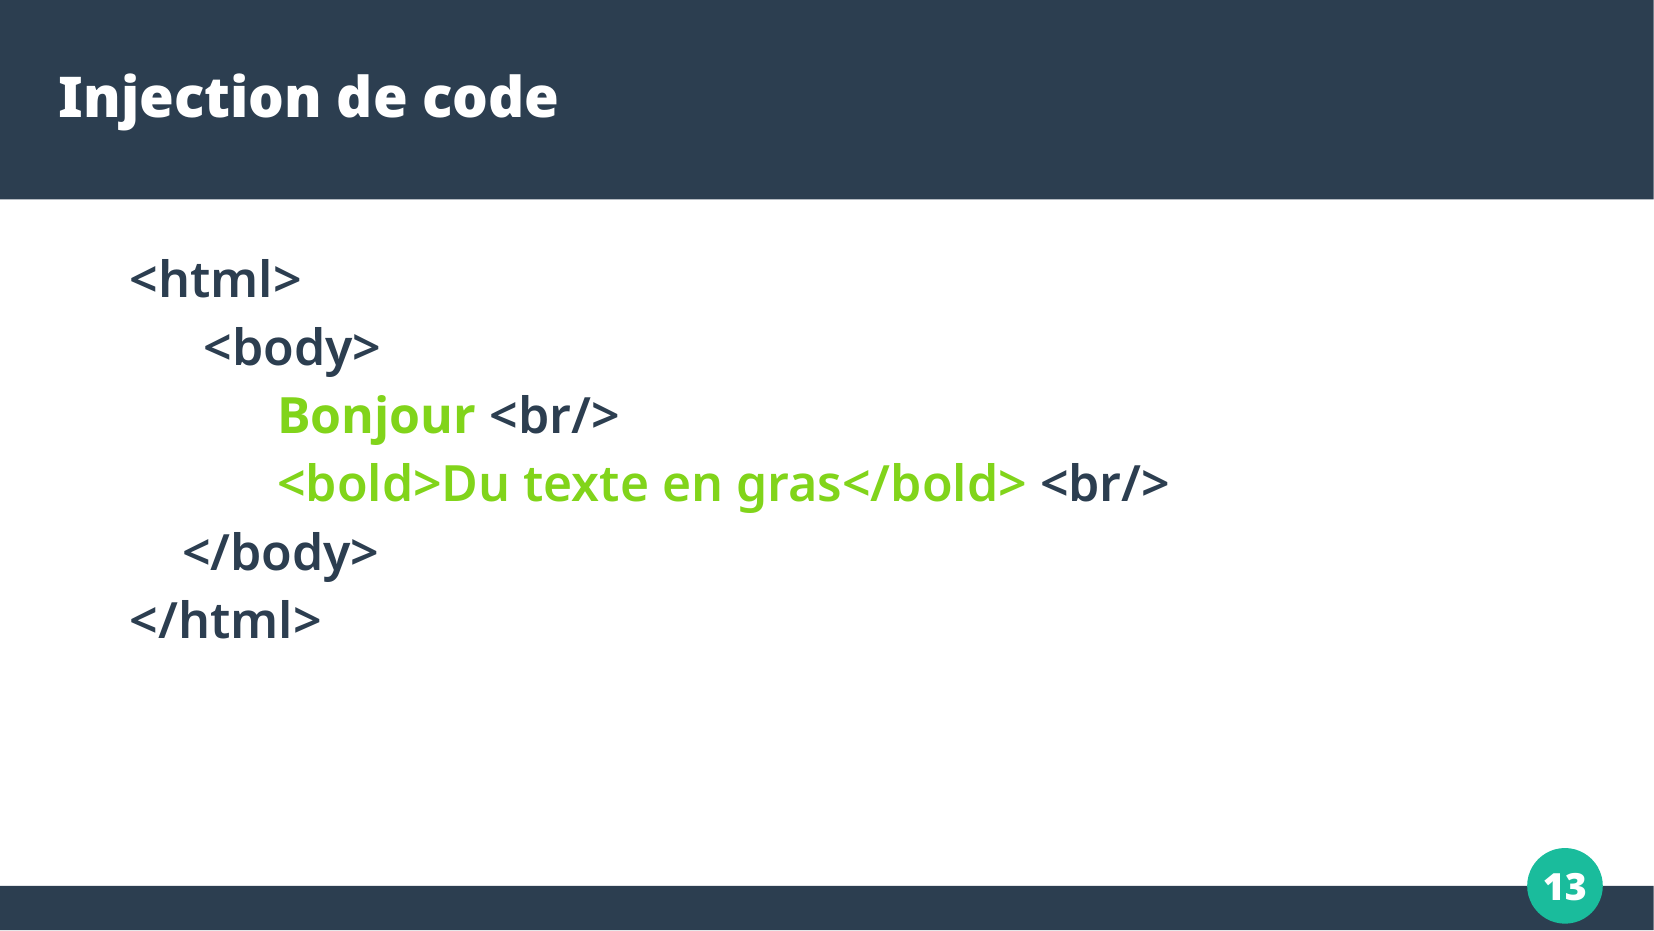

# Injection de code
<html>
	<body>
		Bonjour <br/>
		<bold>Du texte en gras</bold> <br/>
 </body>
</html>